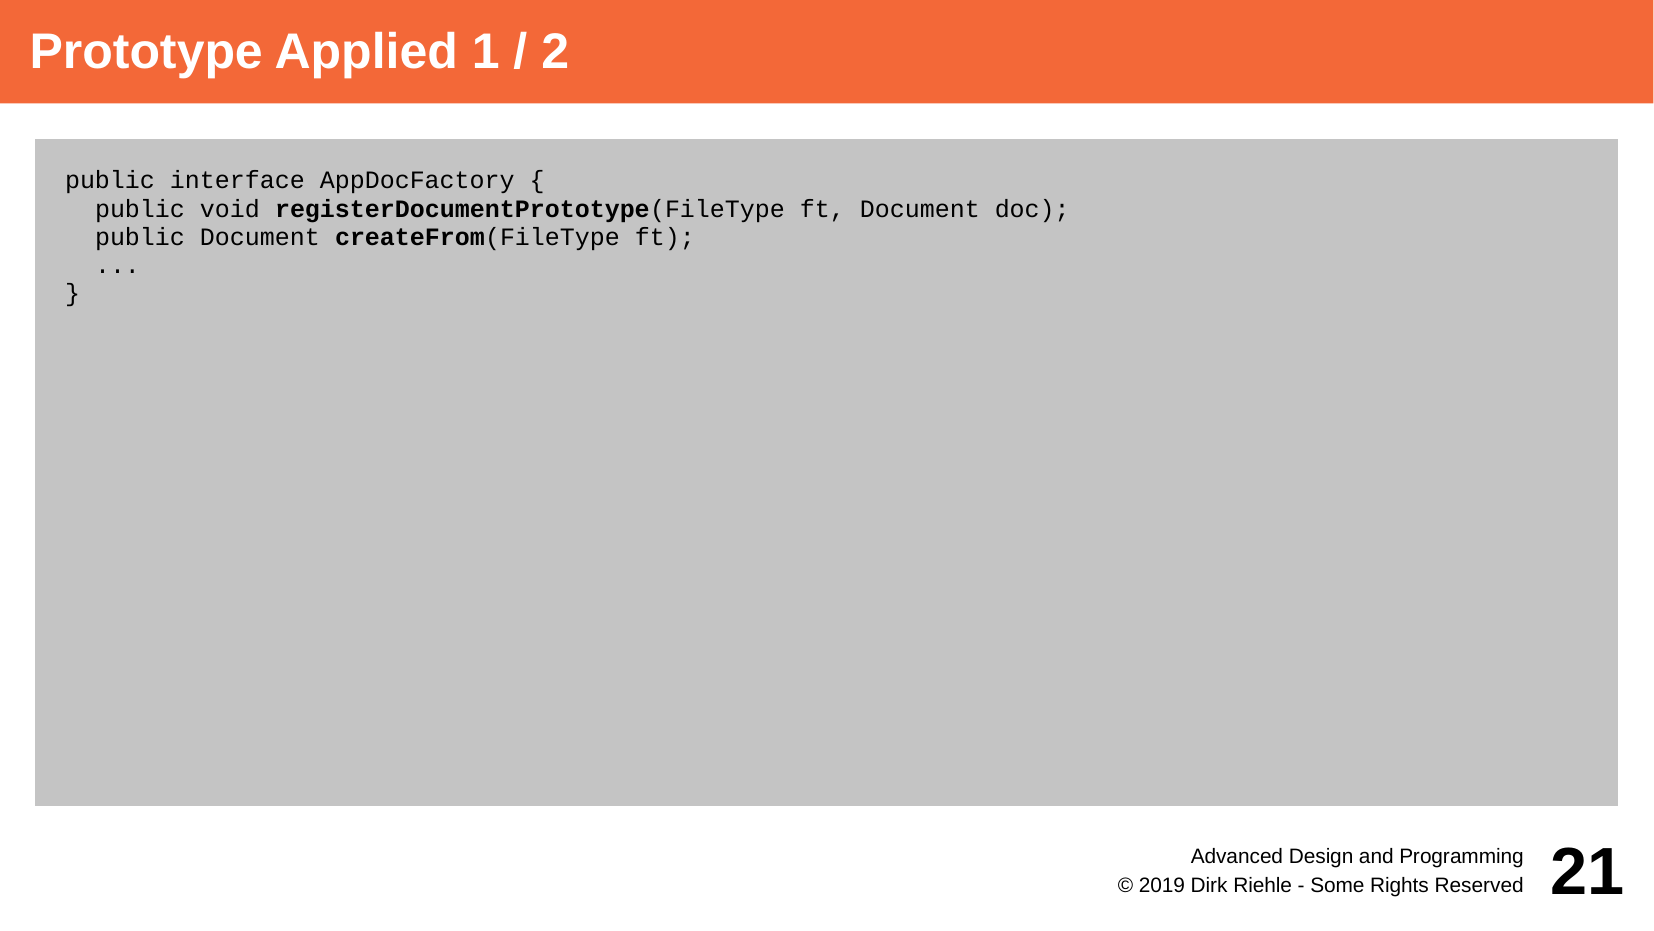

# Prototype Applied 1 / 2
public interface AppDocFactory {
 public void registerDocumentPrototype(FileType ft, Document doc);
 public Document createFrom(FileType ft);
 ...
}
Advanced Design and Programming
21
© 2019 Dirk Riehle - Some Rights Reserved